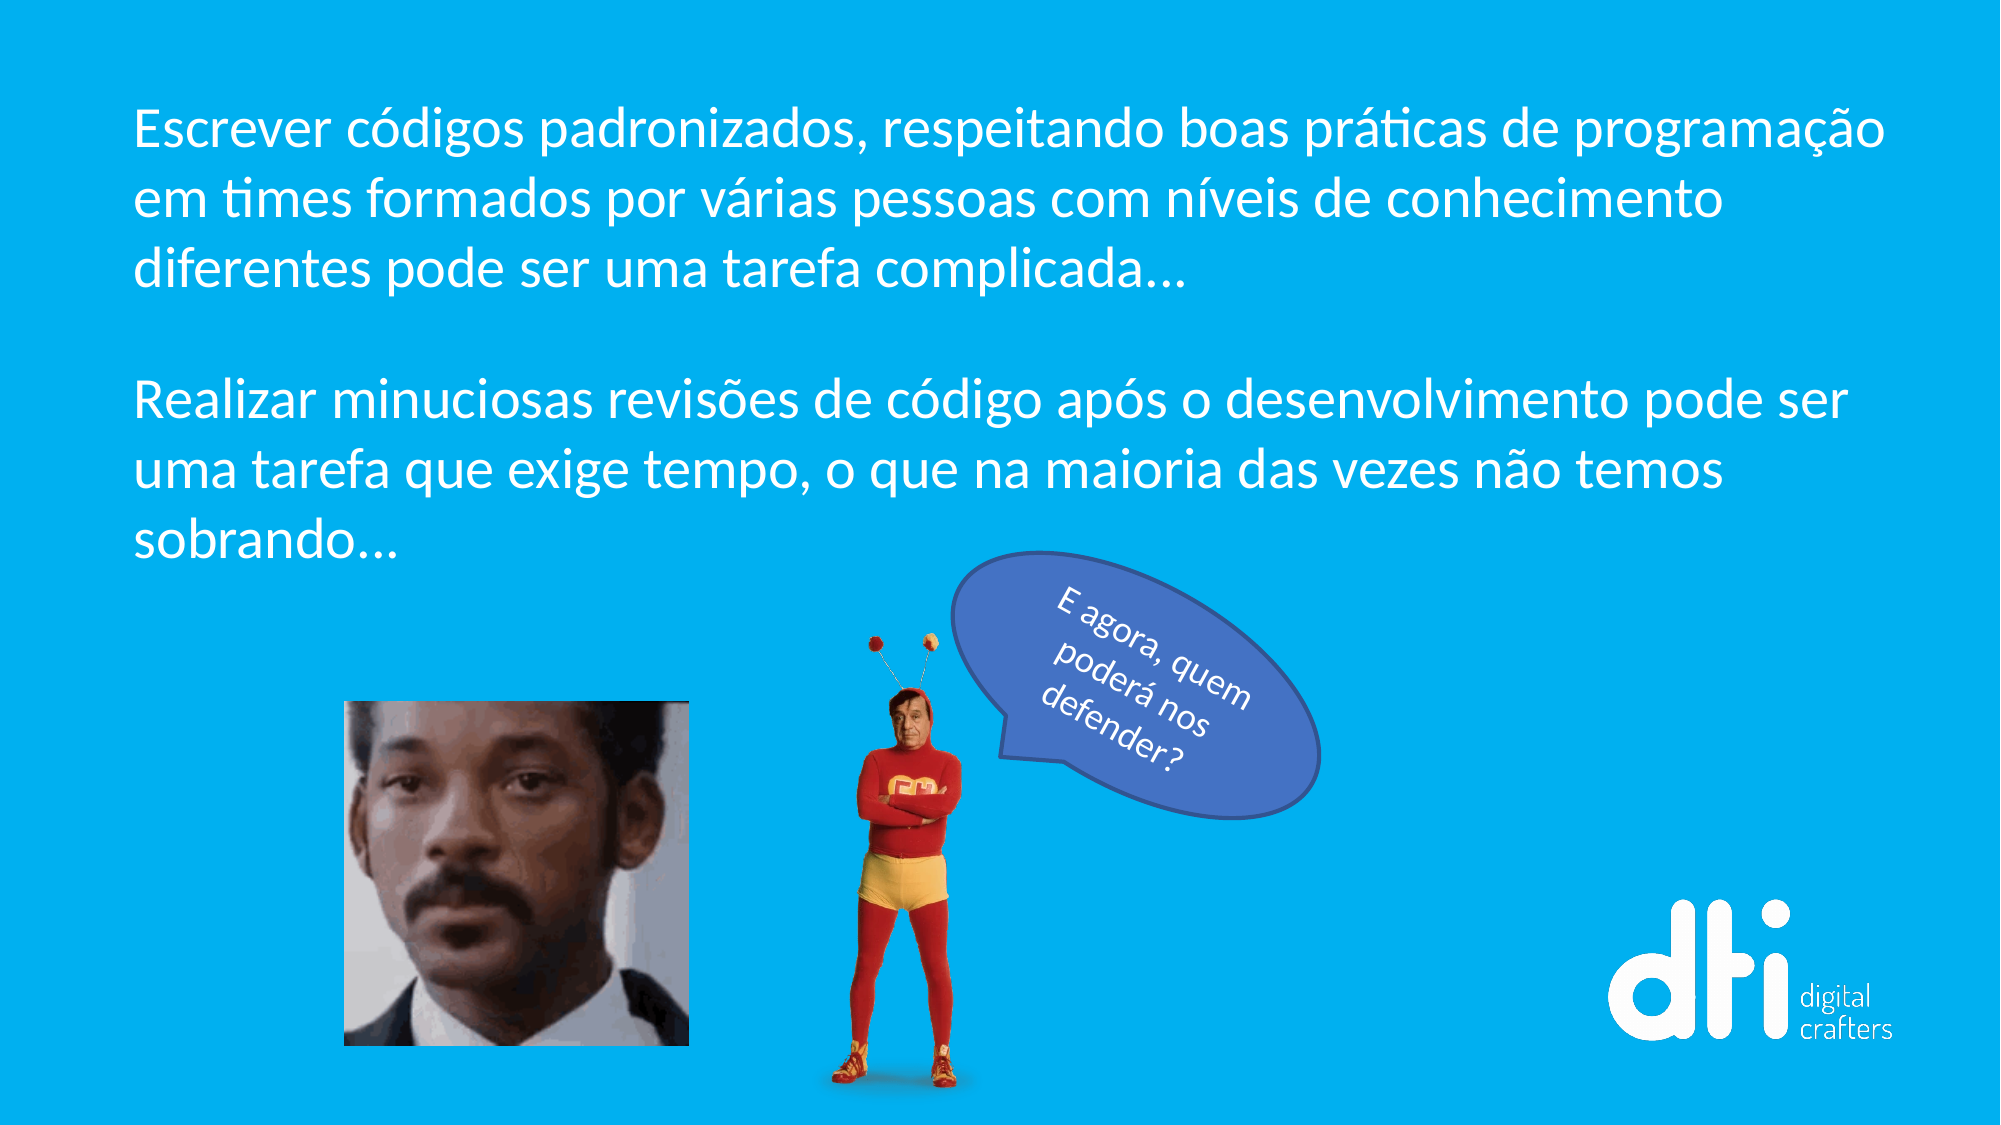

Escrever códigos padronizados, respeitando boas práticas de programação em times formados por várias pessoas com níveis de conhecimento diferentes pode ser uma tarefa complicada...
Realizar minuciosas revisões de código após o desenvolvimento pode ser uma tarefa que exige tempo, o que na maioria das vezes não temos sobrando...
E agora, quem poderá nos defender?